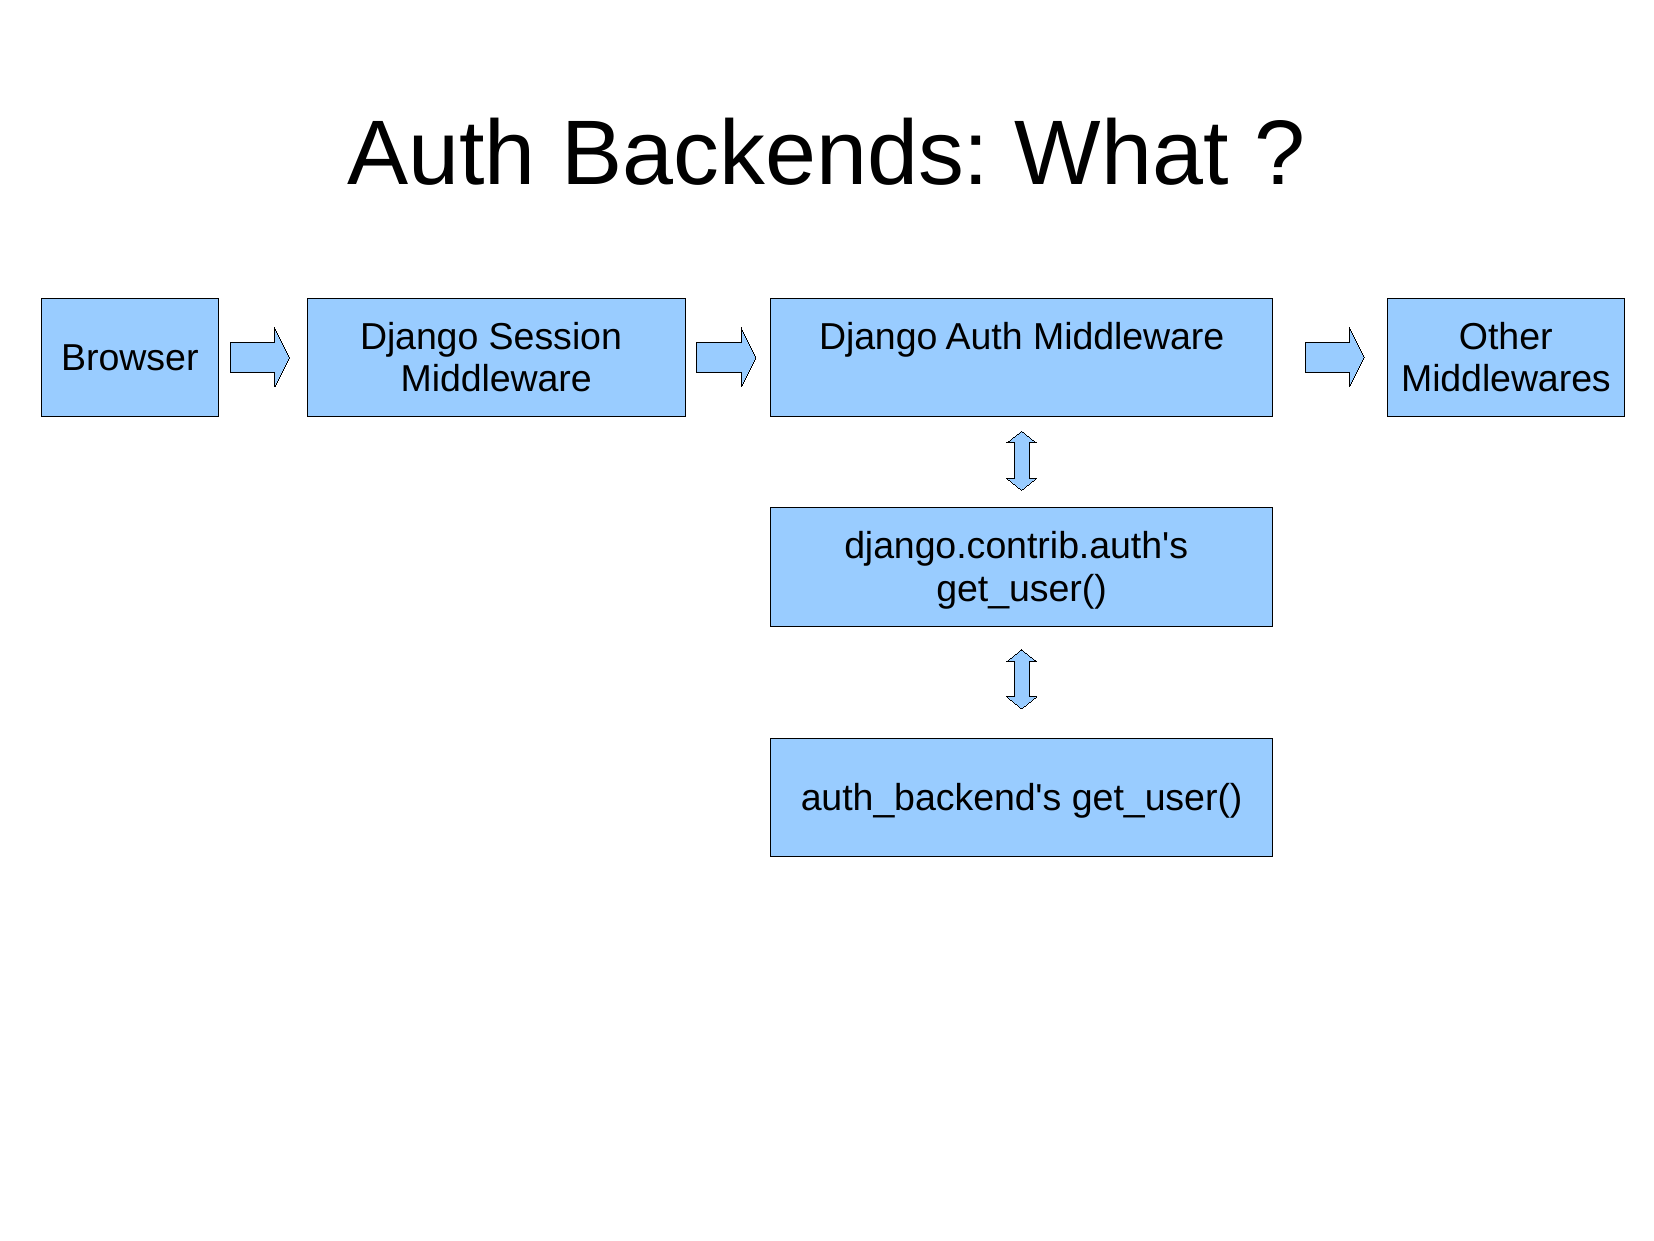

# Auth Backends: What ?
Browser
Django Session
Middleware
Django Auth Middleware
Other
Middlewares
django.contrib.auth's
get_user()
auth_backend's get_user()